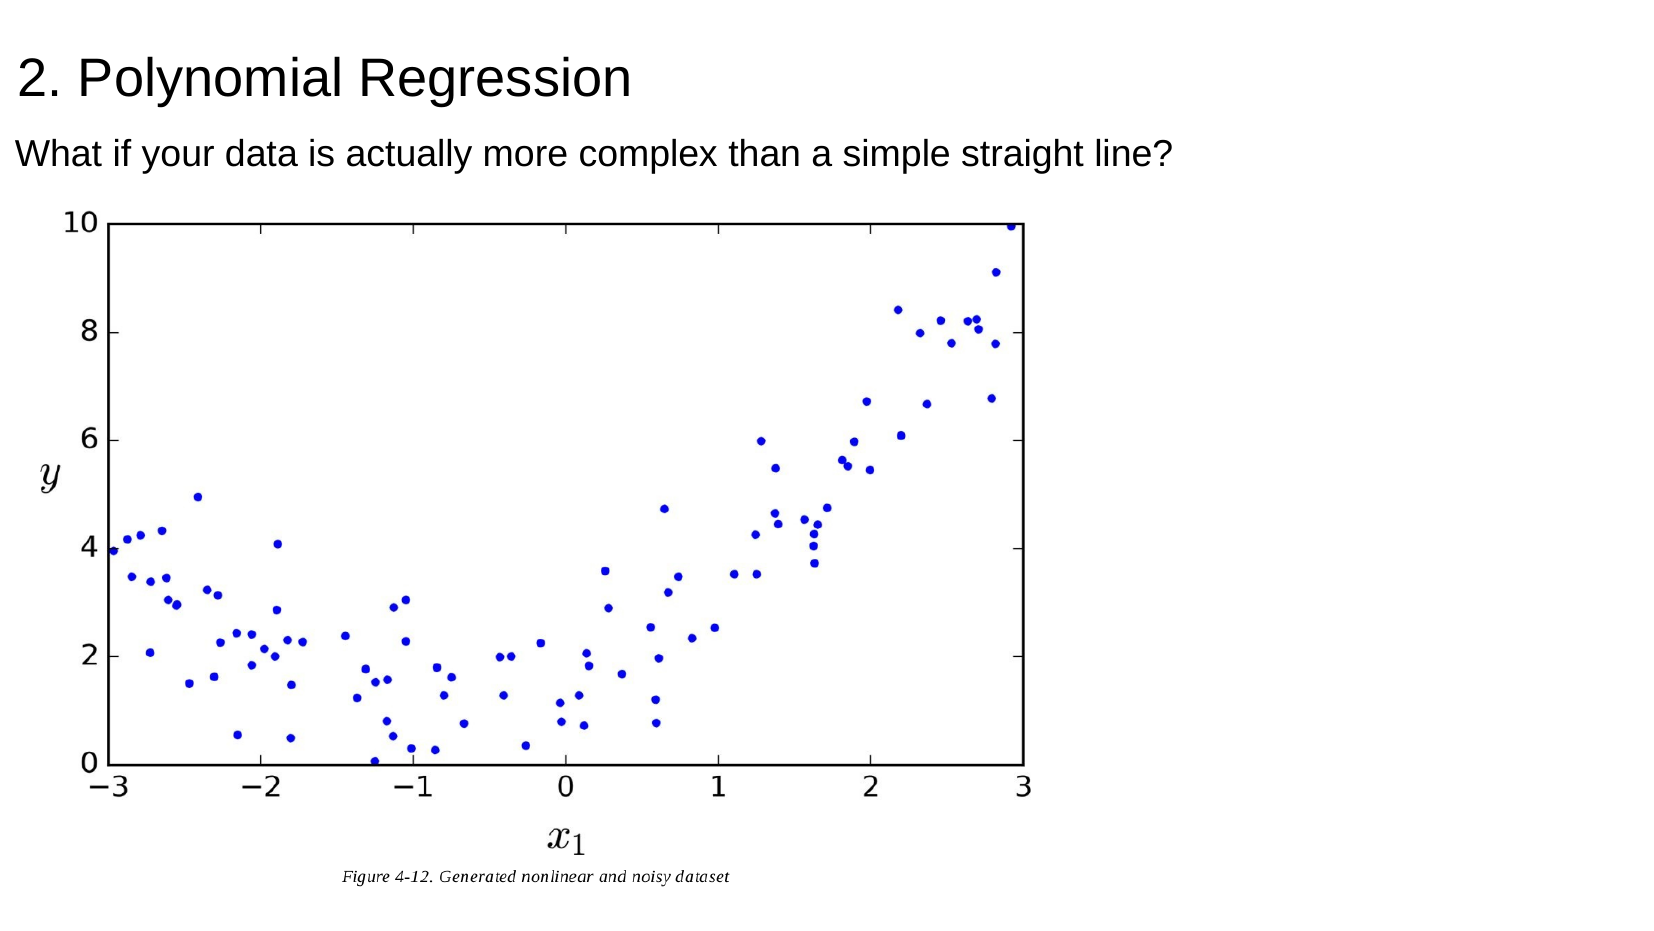

# 2. Polynomial Regression
What if your data is actually more complex than a simple straight line?